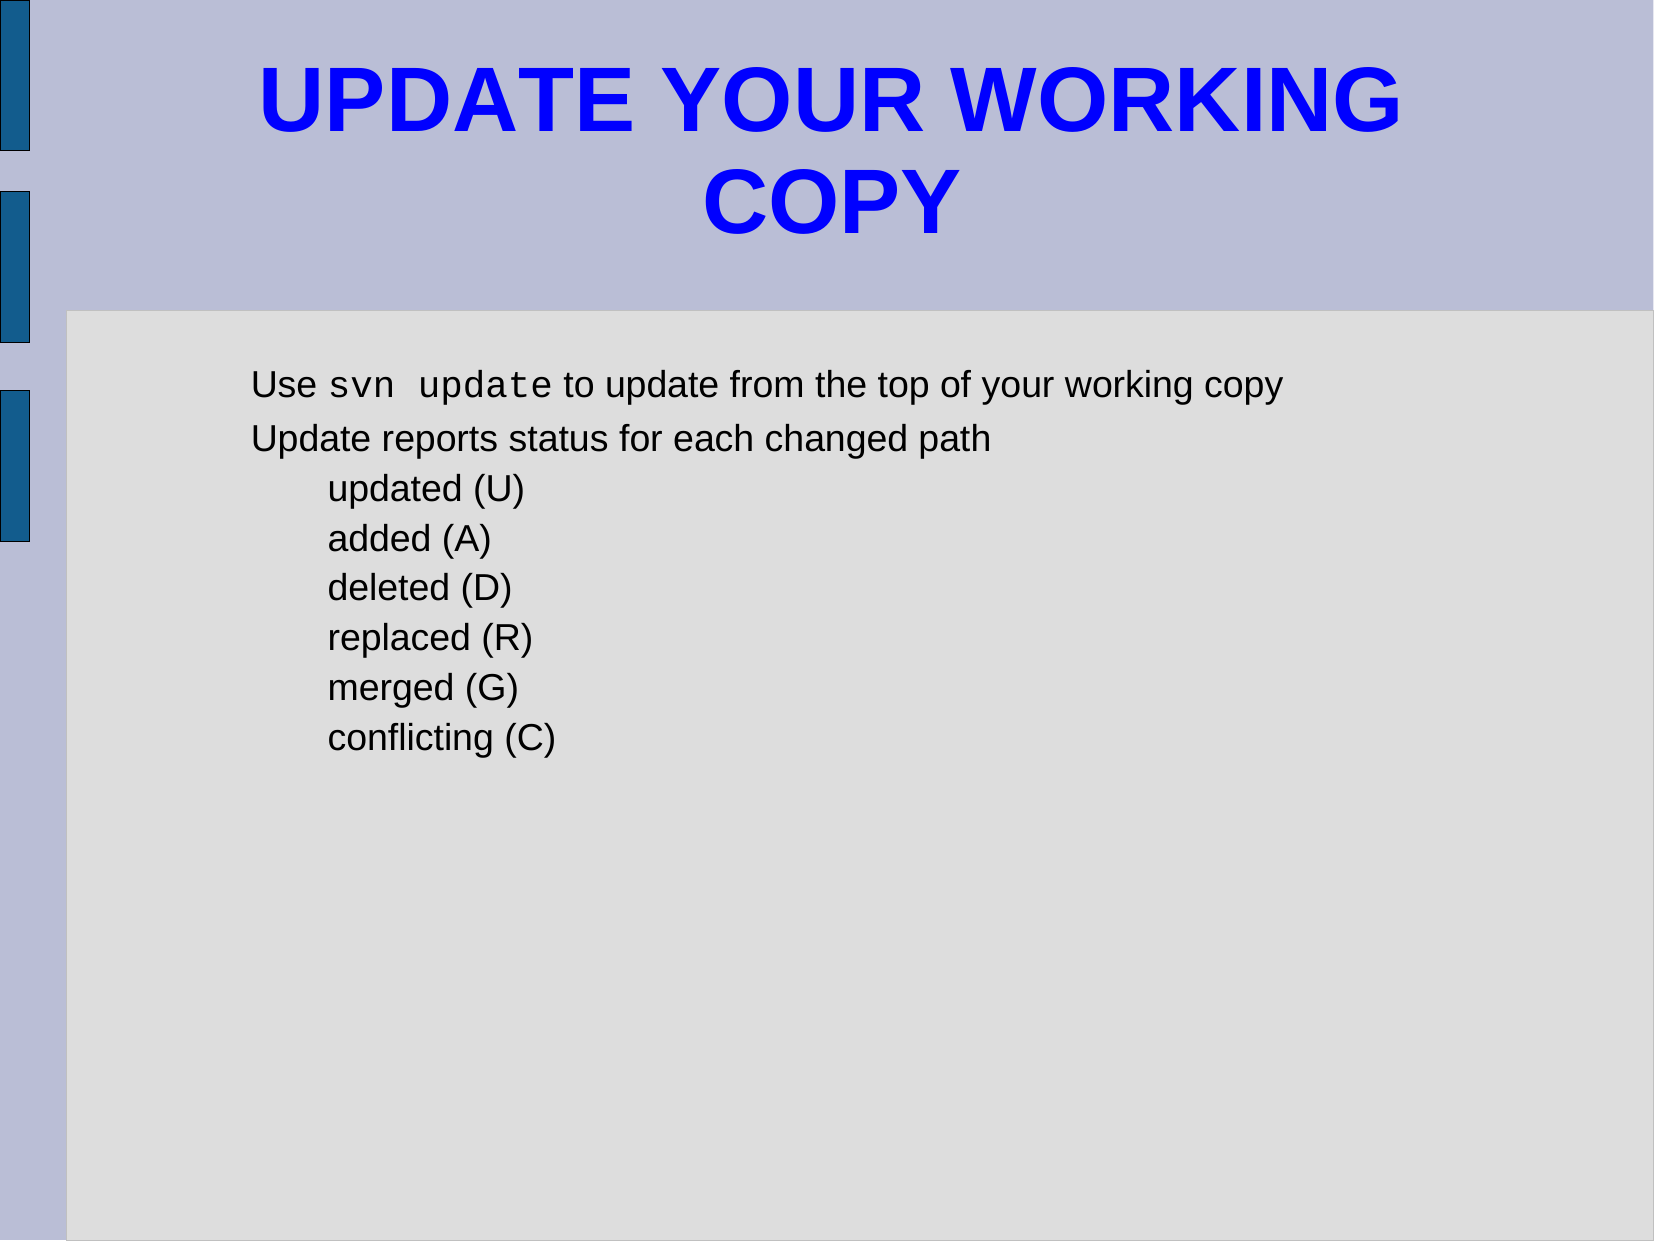

# UPDATE YOUR WORKING COPY
Use svn update to update from the top of your working copy
Update reports status for each changed path
updated (U)
added (A)
deleted (D)
replaced (R)
merged (G)
conflicting (C)